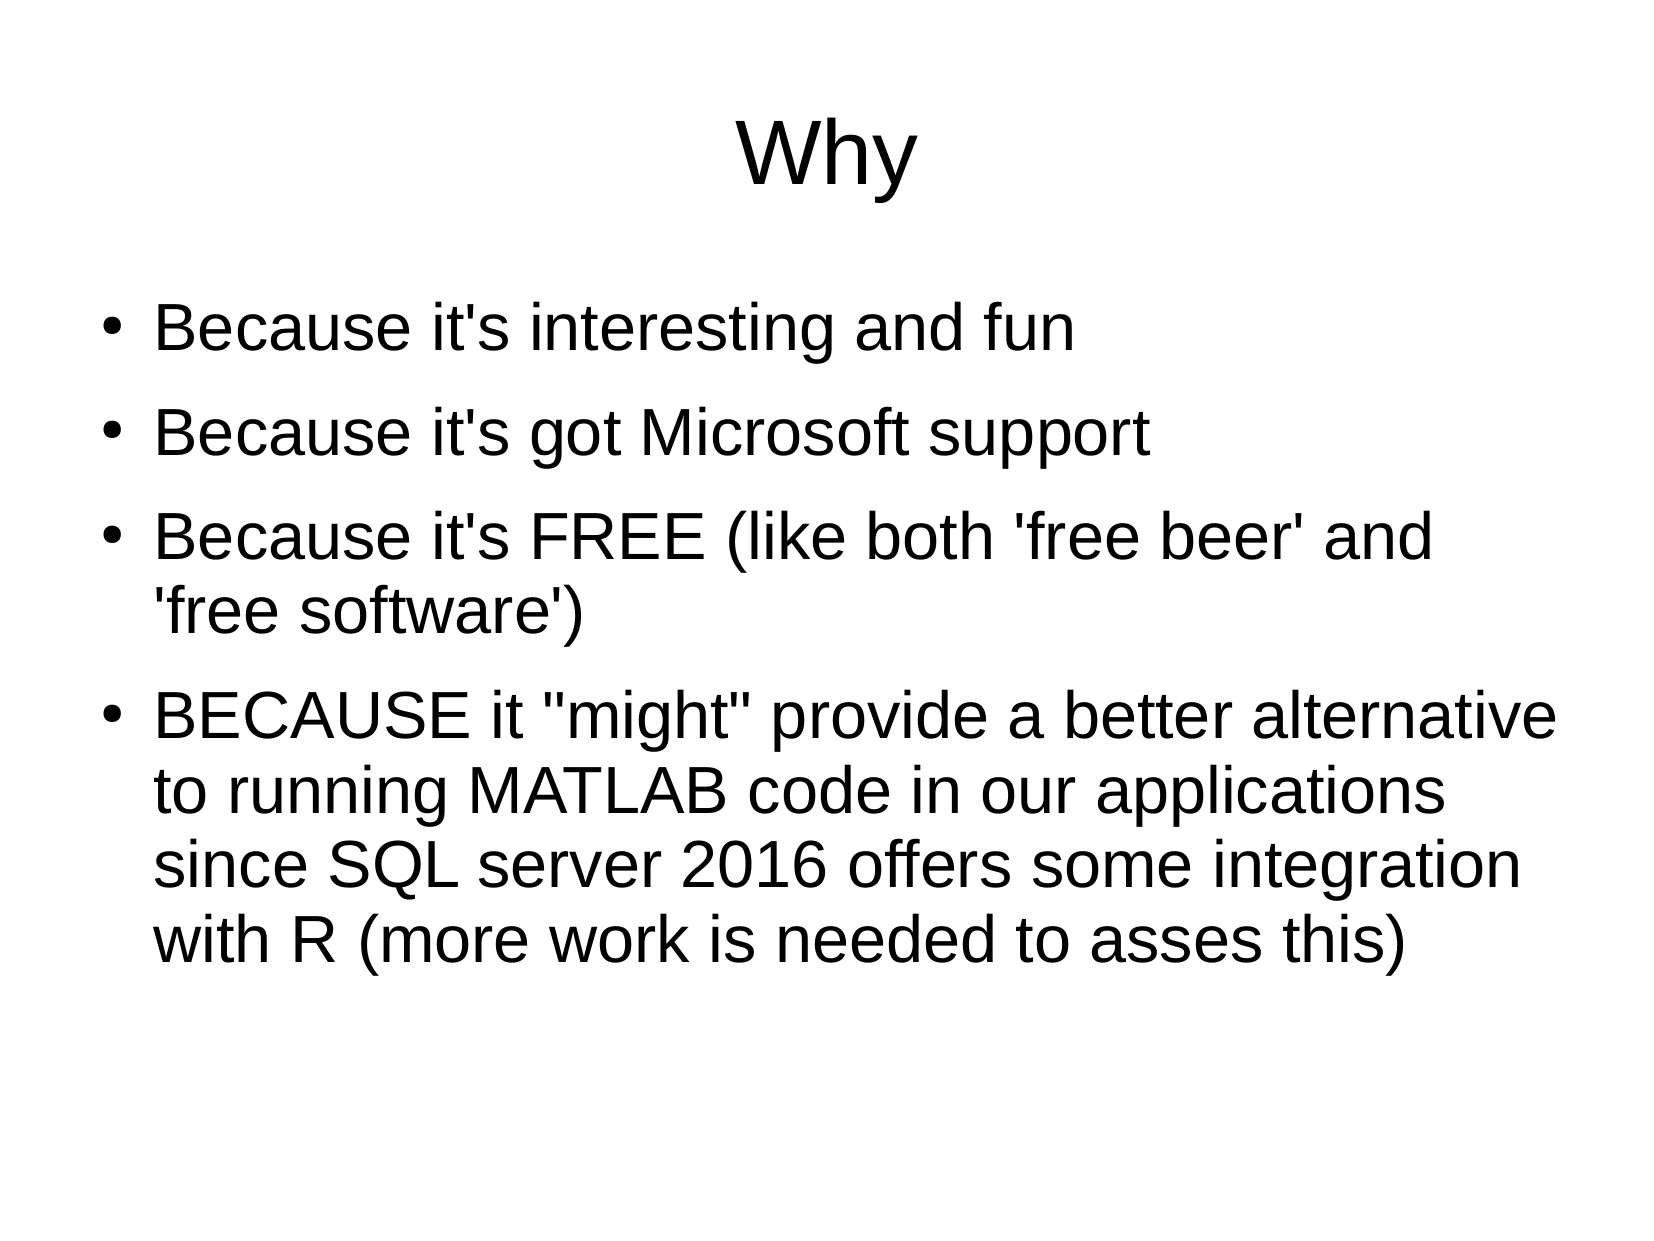

# Why
Because it's interesting and fun
Because it's got Microsoft support
Because it's FREE (like both 'free beer' and 'free software')
BECAUSE it "might" provide a better alternative to running MATLAB code in our applications since SQL server 2016 offers some integration with R (more work is needed to asses this)